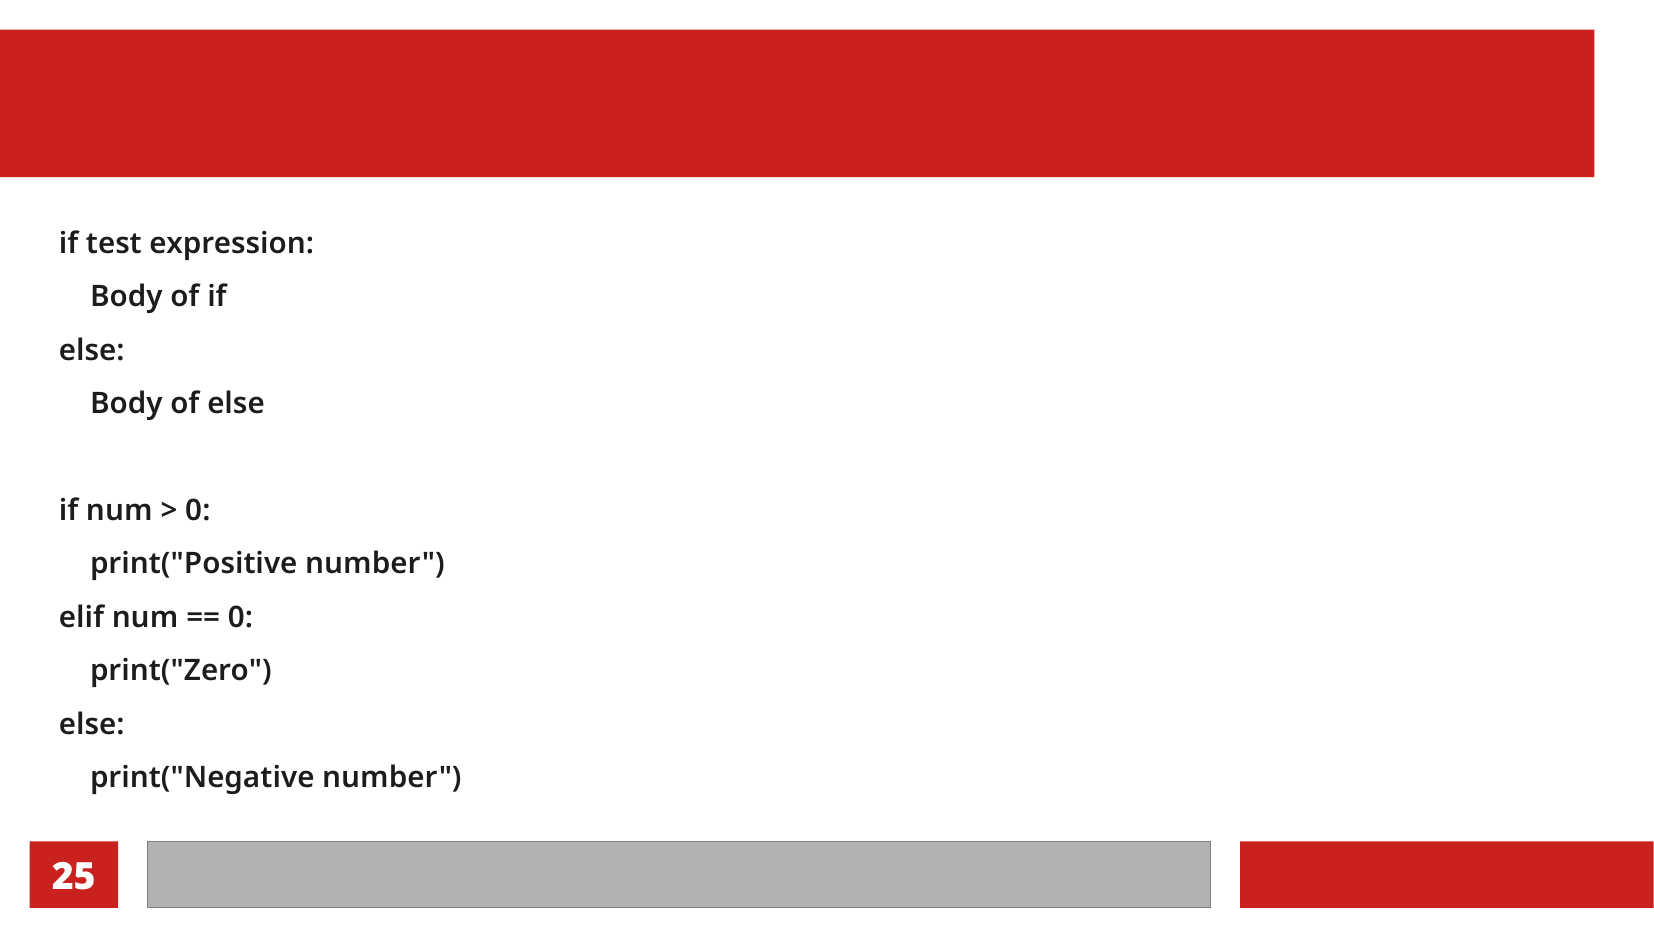

# if test expression:
 Body of if
else:
 Body of else
if num > 0:
 print("Positive number")
elif num == 0:
 print("Zero")
else:
 print("Negative number")
25